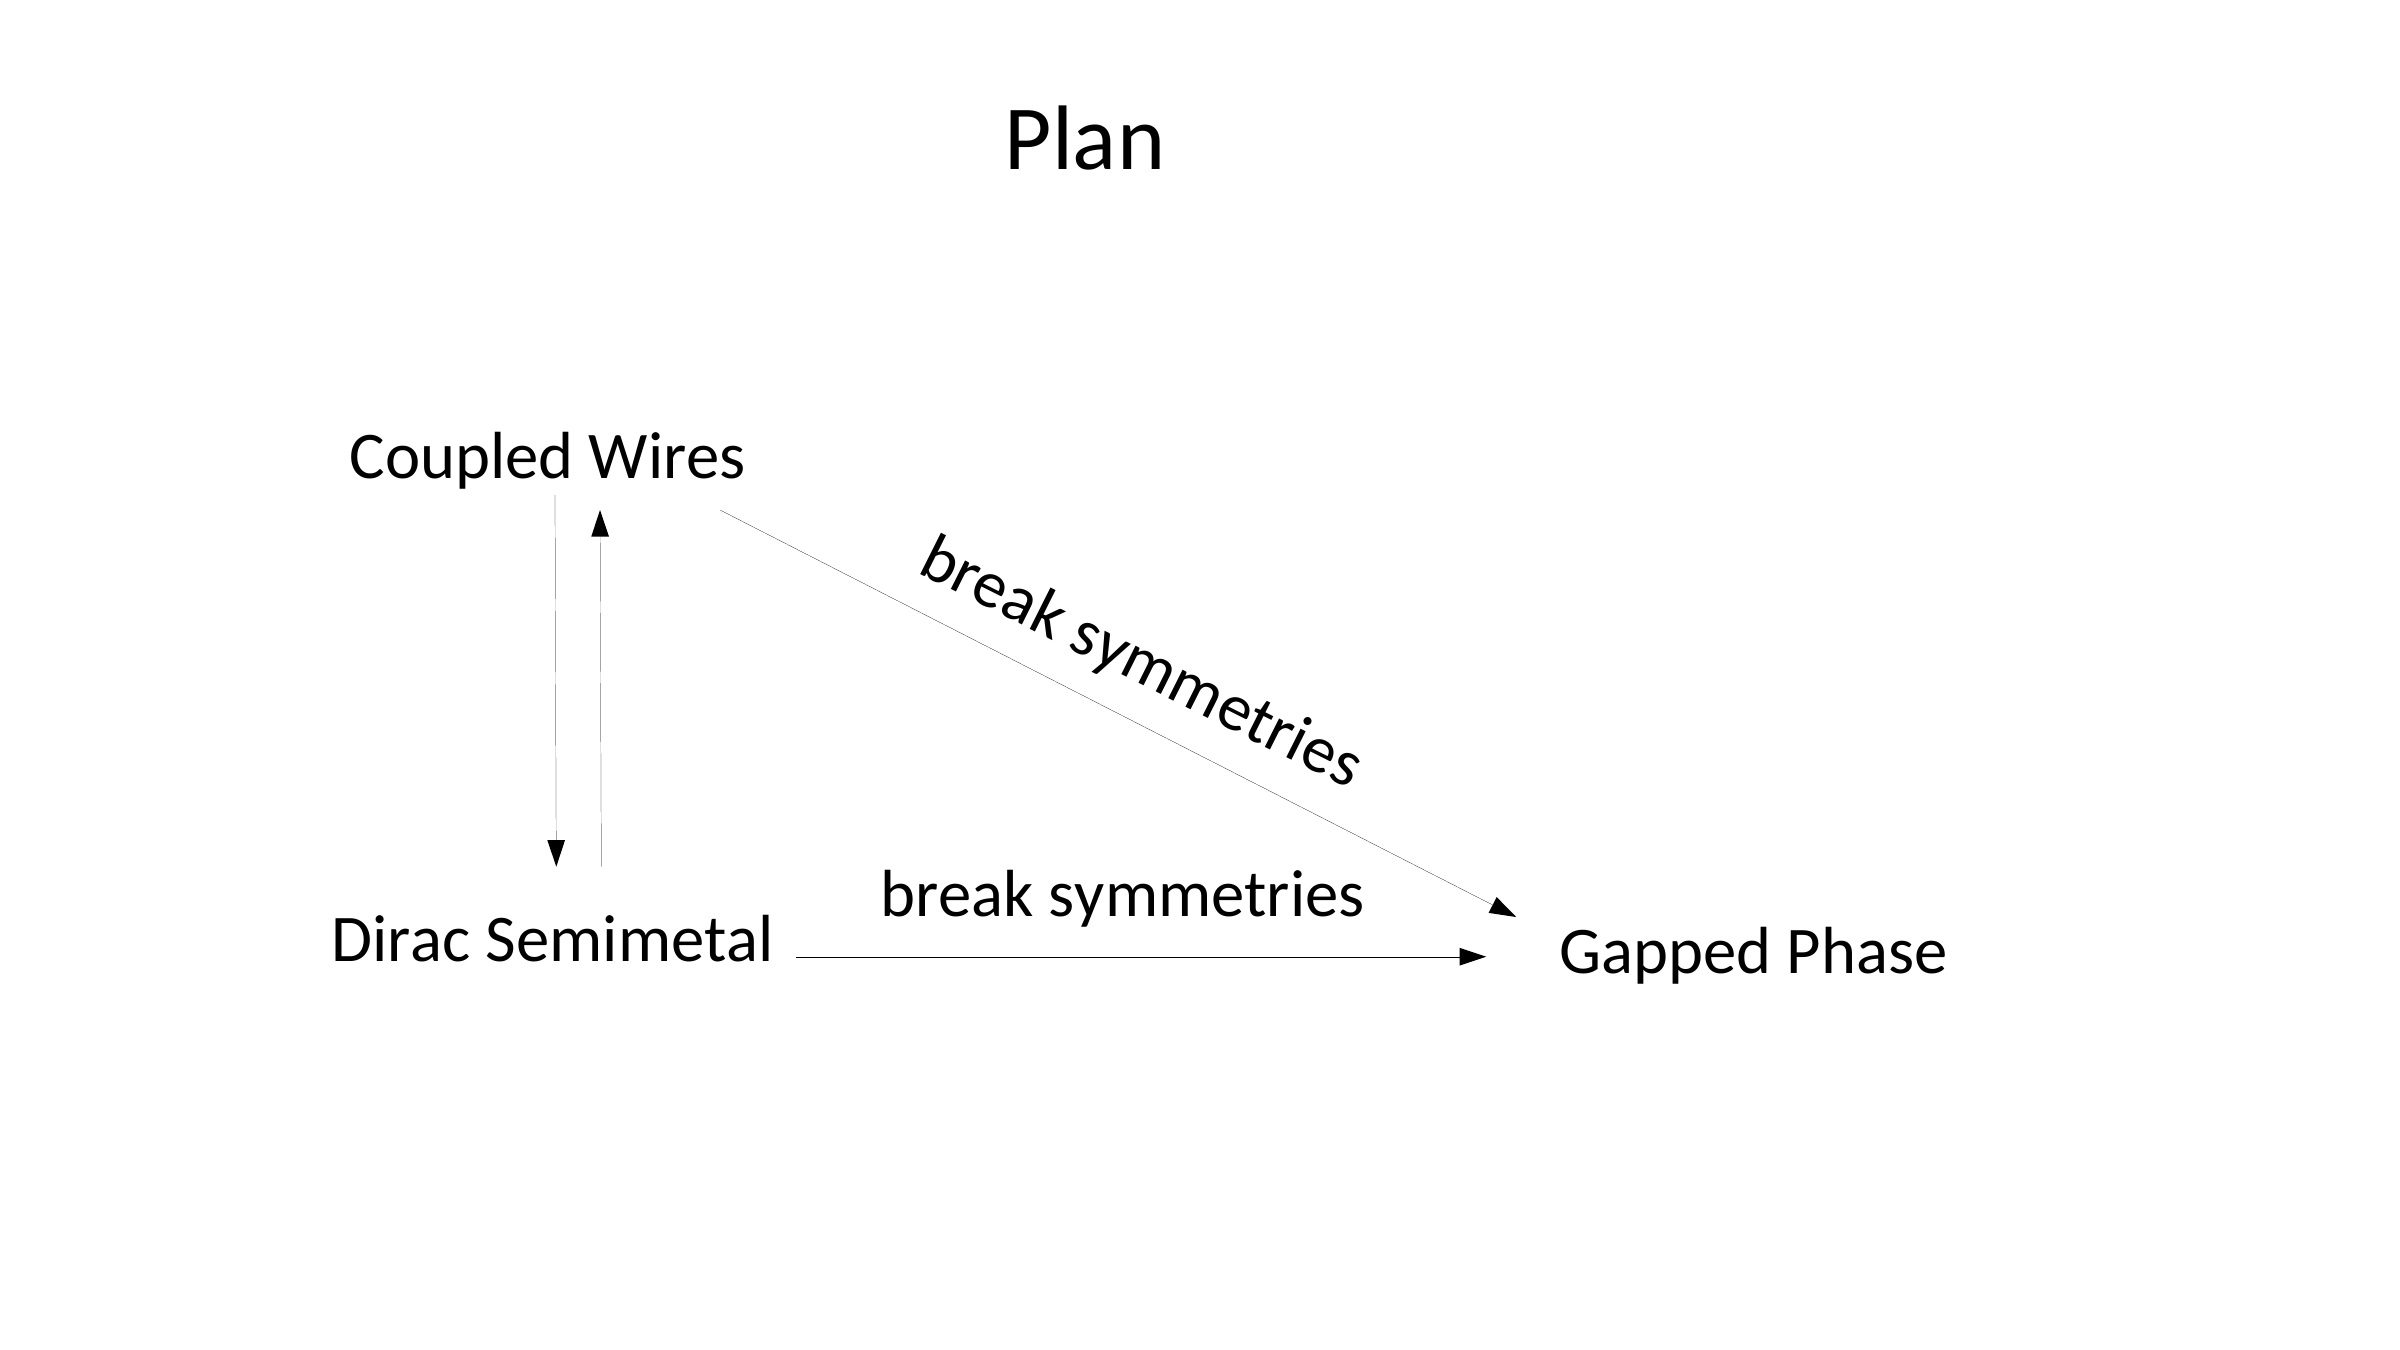

Plan
Coupled Wires
break symmetries
break symmetries
Dirac Semimetal
Gapped Phase